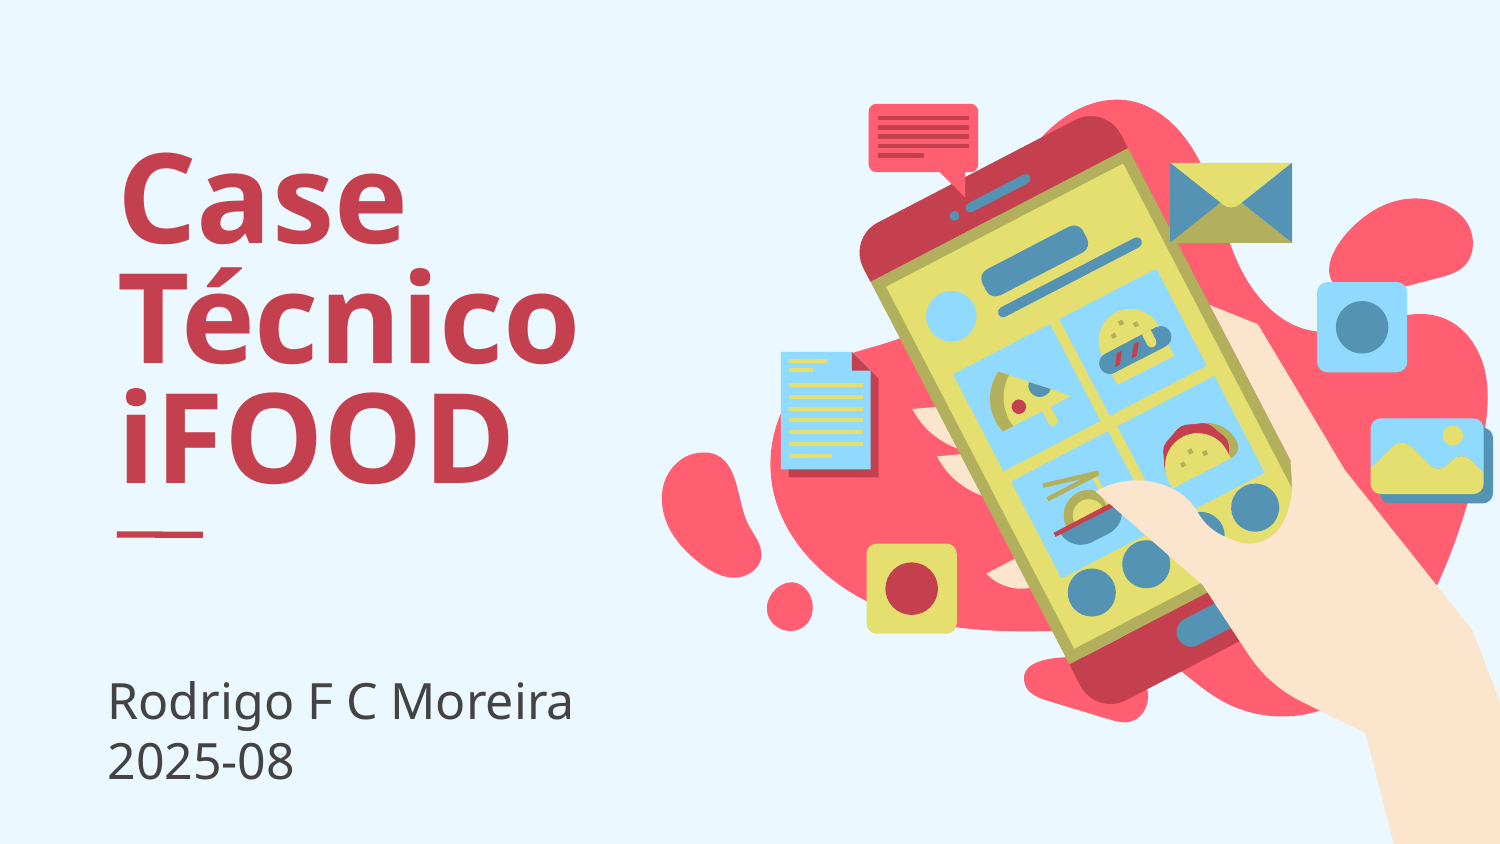

# Case Técnico iFOOD
Rodrigo F C Moreira
2025-08